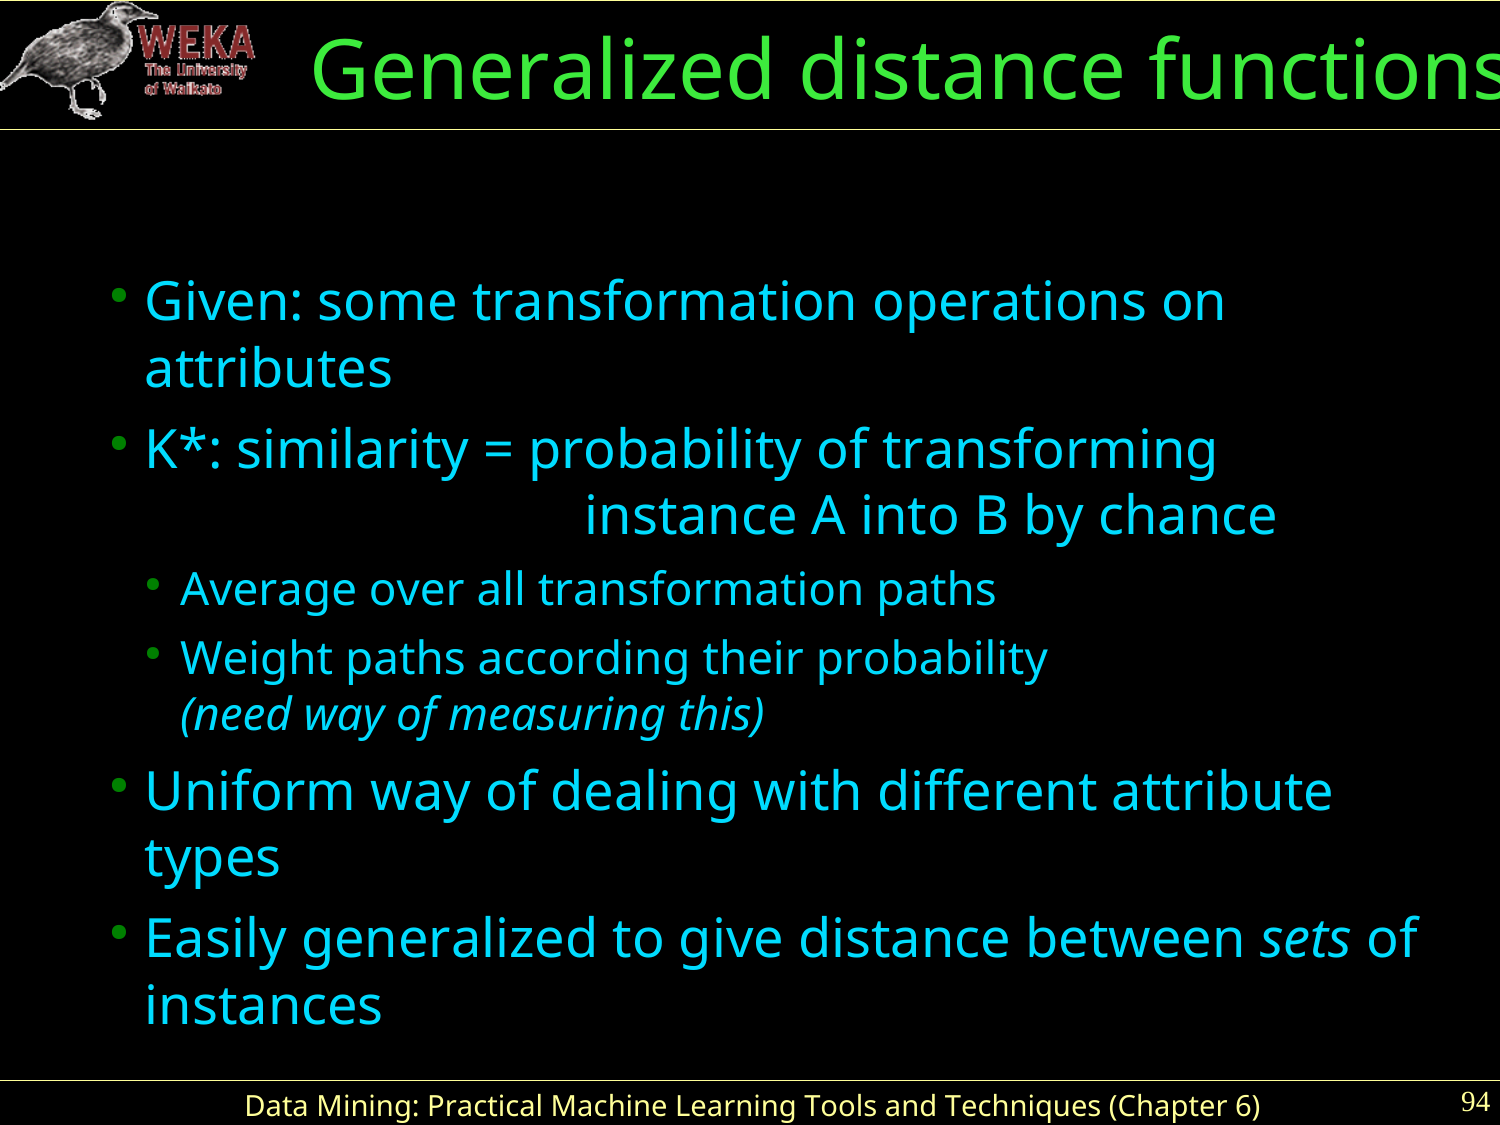

# Generalized distance functions
Given: some transformation operations on attributes
K*: similarity = probability of transforming 				 instance A into B by chance
Average over all transformation paths
Weight paths according their probability
(need way of measuring this)
Uniform way of dealing with different attribute types
Easily generalized to give distance between sets of instances
Data Mining: Practical Machine Learning Tools and Techniques (Chapter 6)
94